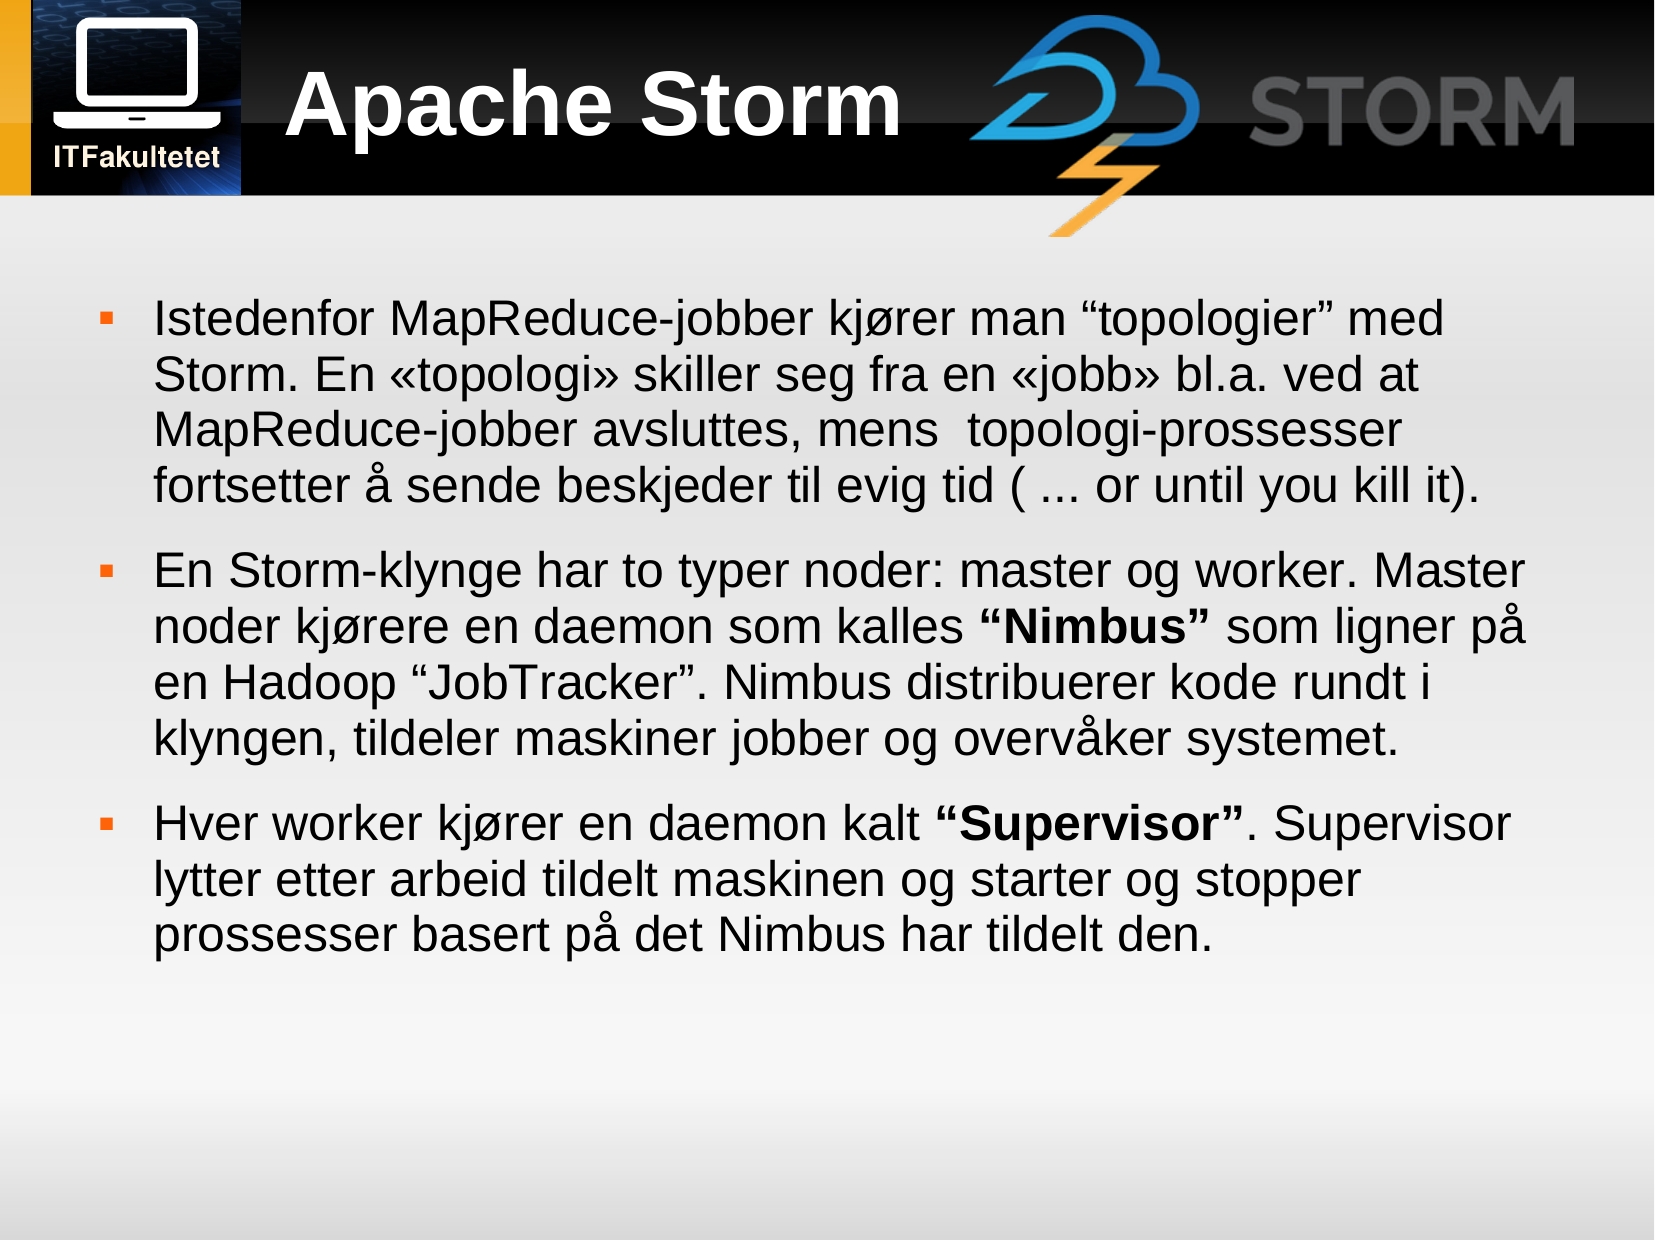

Apache Storm
Istedenfor MapReduce-jobber kjører man “topologier” med

Storm. En «topologi» skiller seg fra en «jobb» bl.a. ved at
MapReduce-jobber avsluttes, mens topologi-prossesser
fortsetter å sende beskjeder til evig tid ( ... or until you kill it).
En Storm-klynge har to typer noder: master og worker. Master

noder kjørere en daemon som kalles “Nimbus” som ligner på
en Hadoop “JobTracker”. Nimbus distribuerer kode rundt i
klyngen, tildeler maskiner jobber og overvåker systemet.
Hver worker kjører en daemon kalt “Supervisor”. Supervisor

lytter etter arbeid tildelt maskinen og starter og stopper
prossesser basert på det Nimbus har tildelt den.